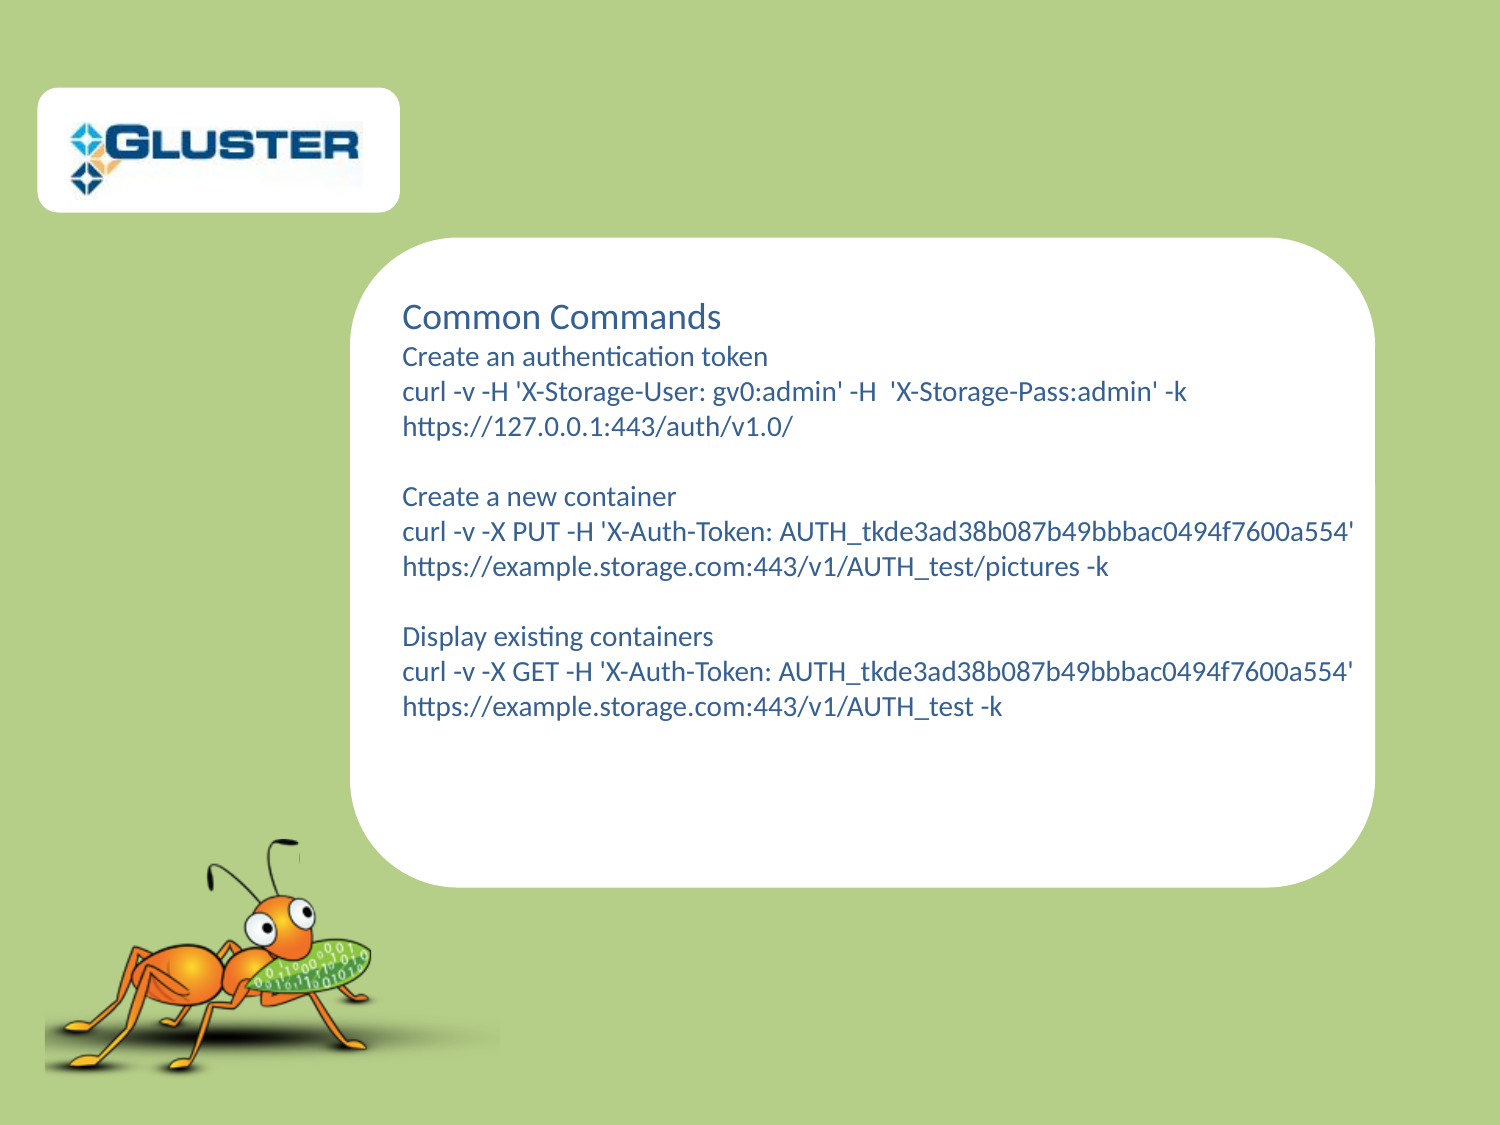

#
Common Commands
Create an authentication token
curl -v -H 'X-Storage-User: gv0:admin' -H 'X-Storage-Pass:admin' -k https://127.0.0.1:443/auth/v1.0/
Create a new container
curl -v -X PUT -H 'X-Auth-Token: AUTH_tkde3ad38b087b49bbbac0494f7600a554'
https://example.storage.com:443/v1/AUTH_test/pictures -k
Display existing containers
curl -v -X GET -H 'X-Auth-Token: AUTH_tkde3ad38b087b49bbbac0494f7600a554'
https://example.storage.com:443/v1/AUTH_test -k